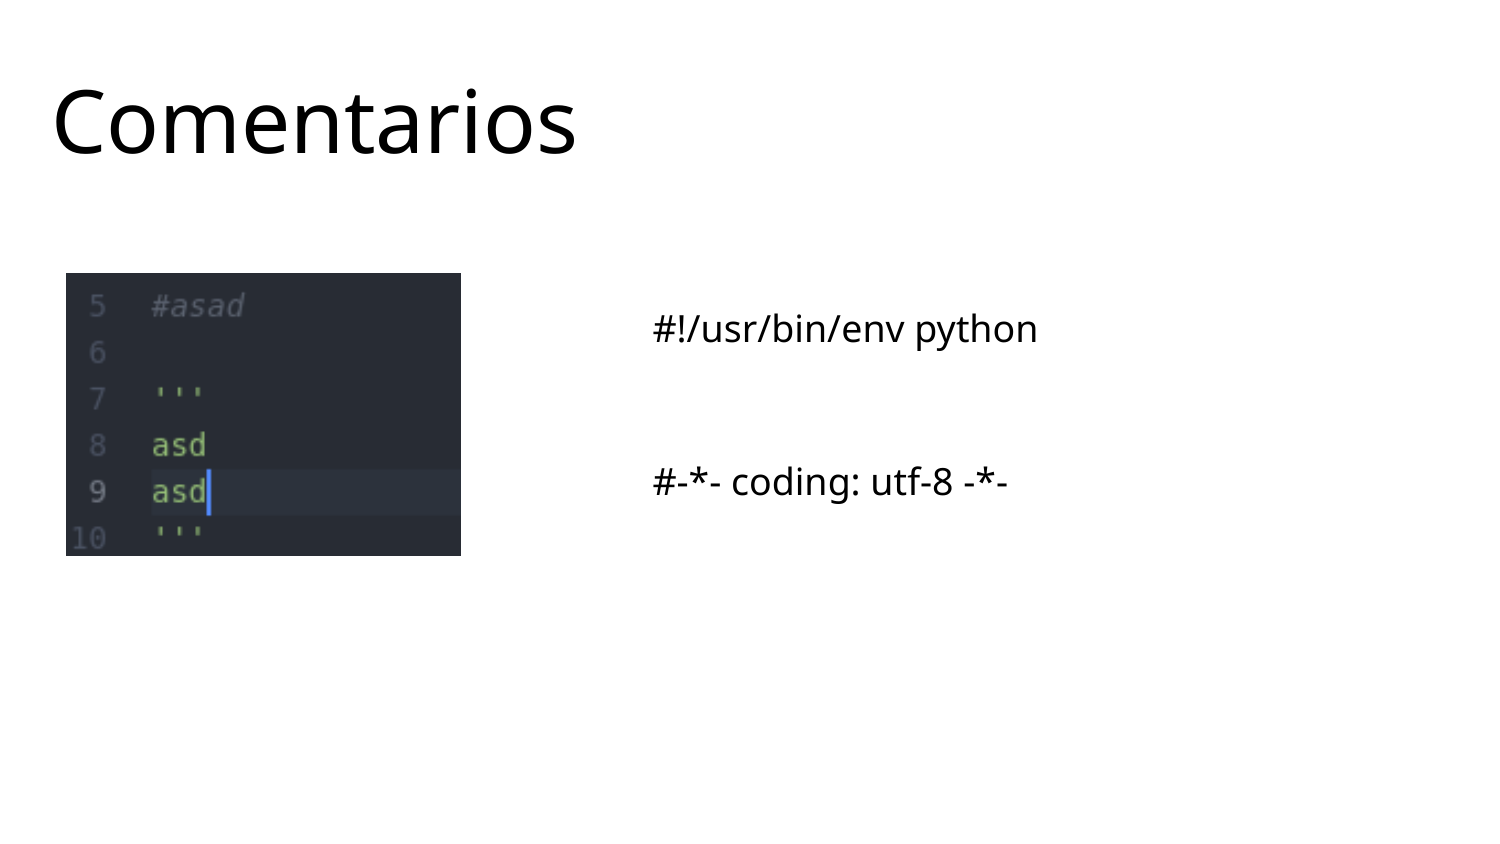

# Comentarios
#!/usr/bin/env python
#-*- coding: utf-8 -*-